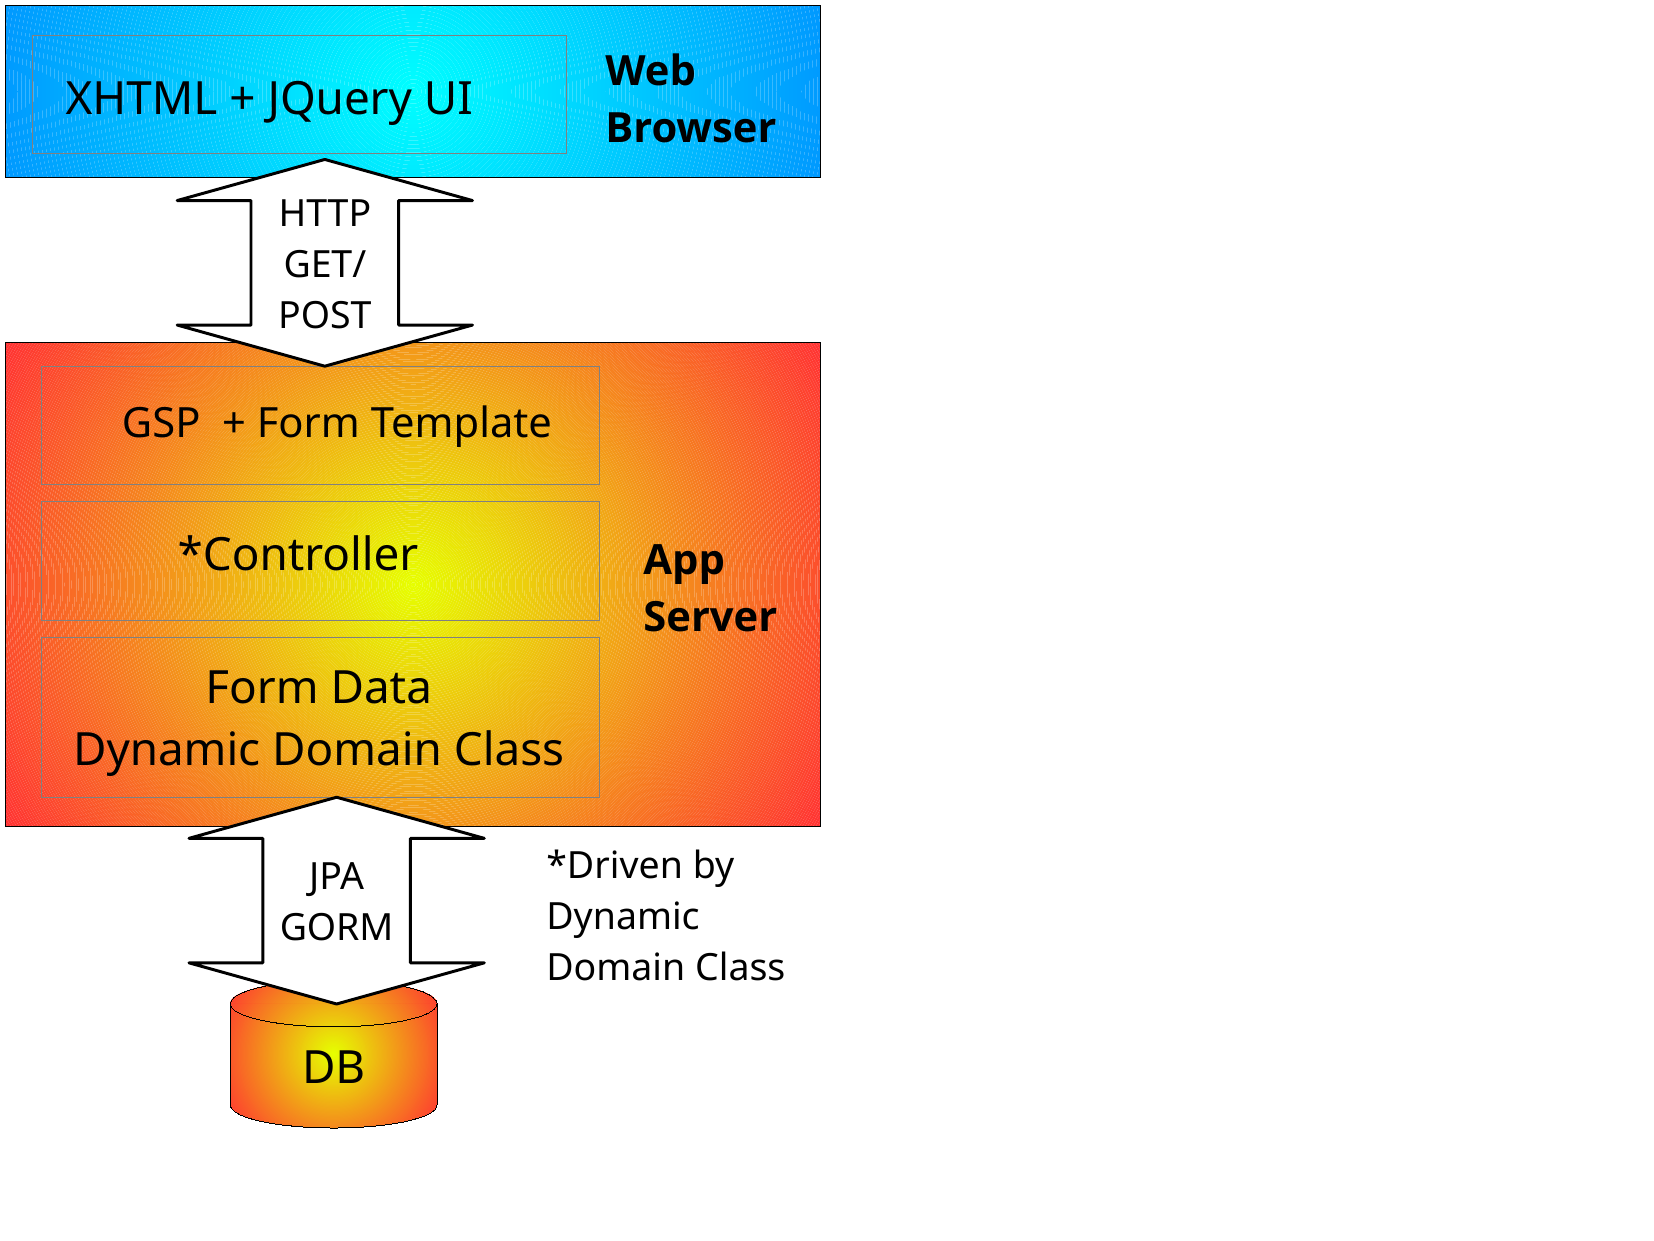

Web Browser
XHTML + JQuery UI
HTTP
GET/
POST
 GSP + Form Template
 *Controller
App
Server
Form Data
Dynamic Domain Class
JPA
GORM
*Driven by Dynamic Domain Class
DB